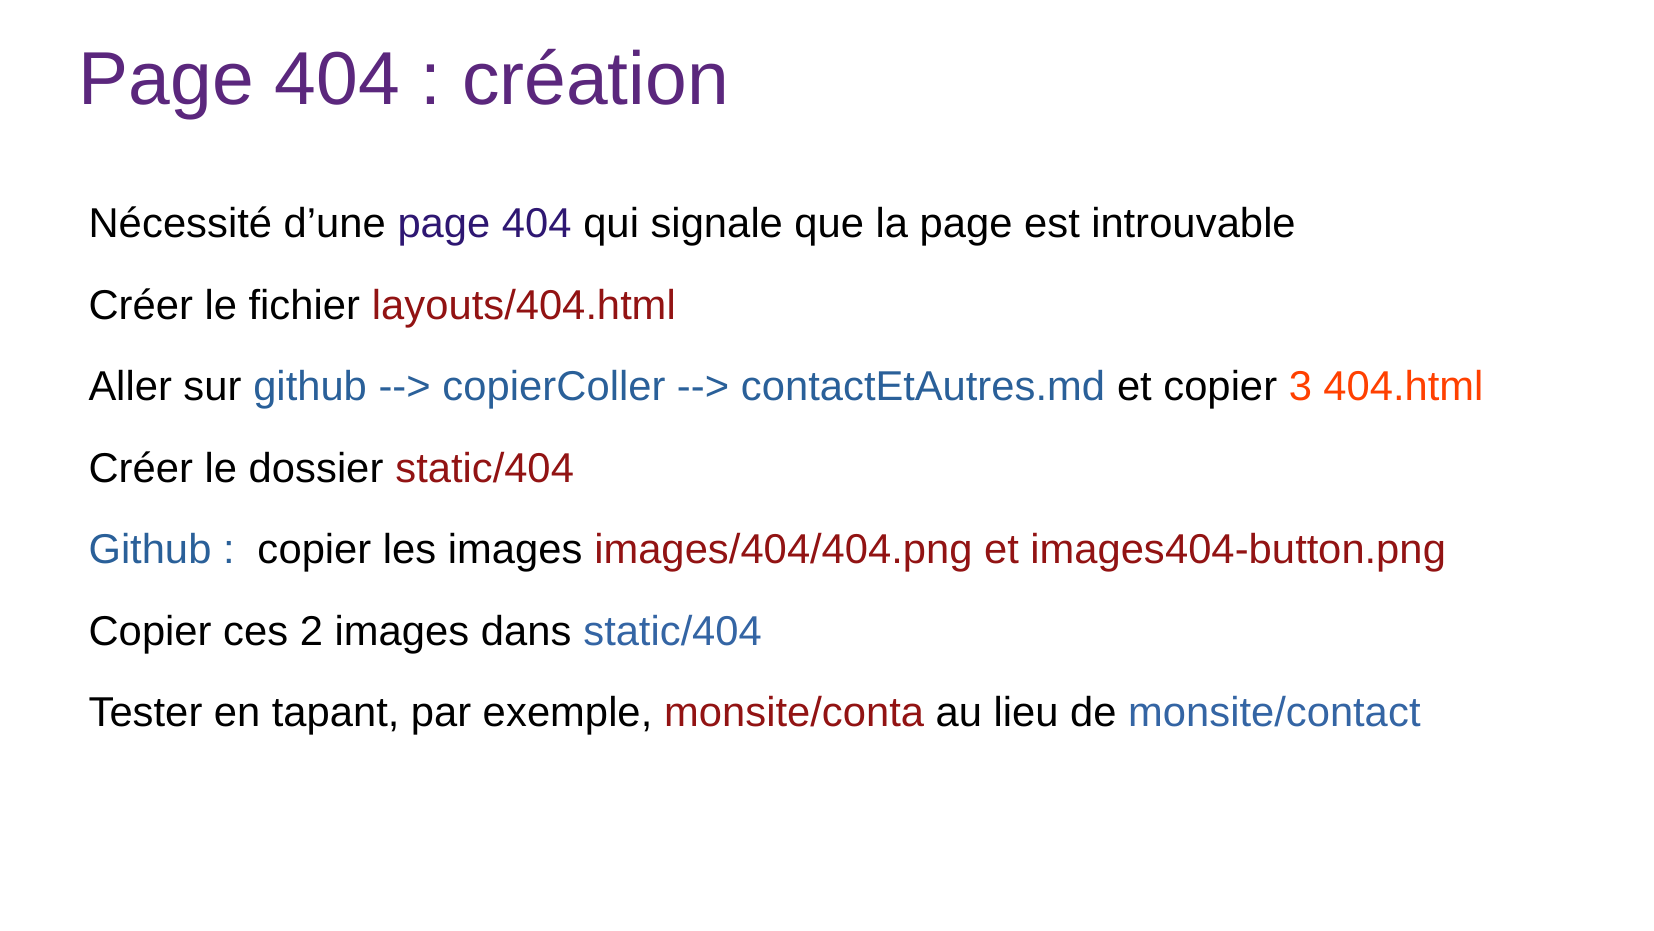

# Page 404 : création
Nécessité d’une page 404 qui signale que la page est introuvable
Créer le fichier layouts/404.html
Aller sur github --> copierColler --> contactEtAutres.md et copier 3 404.html
Créer le dossier static/404
Github : copier les images images/404/404.png et images404-button.png
Copier ces 2 images dans static/404
Tester en tapant, par exemple, monsite/conta au lieu de monsite/contact